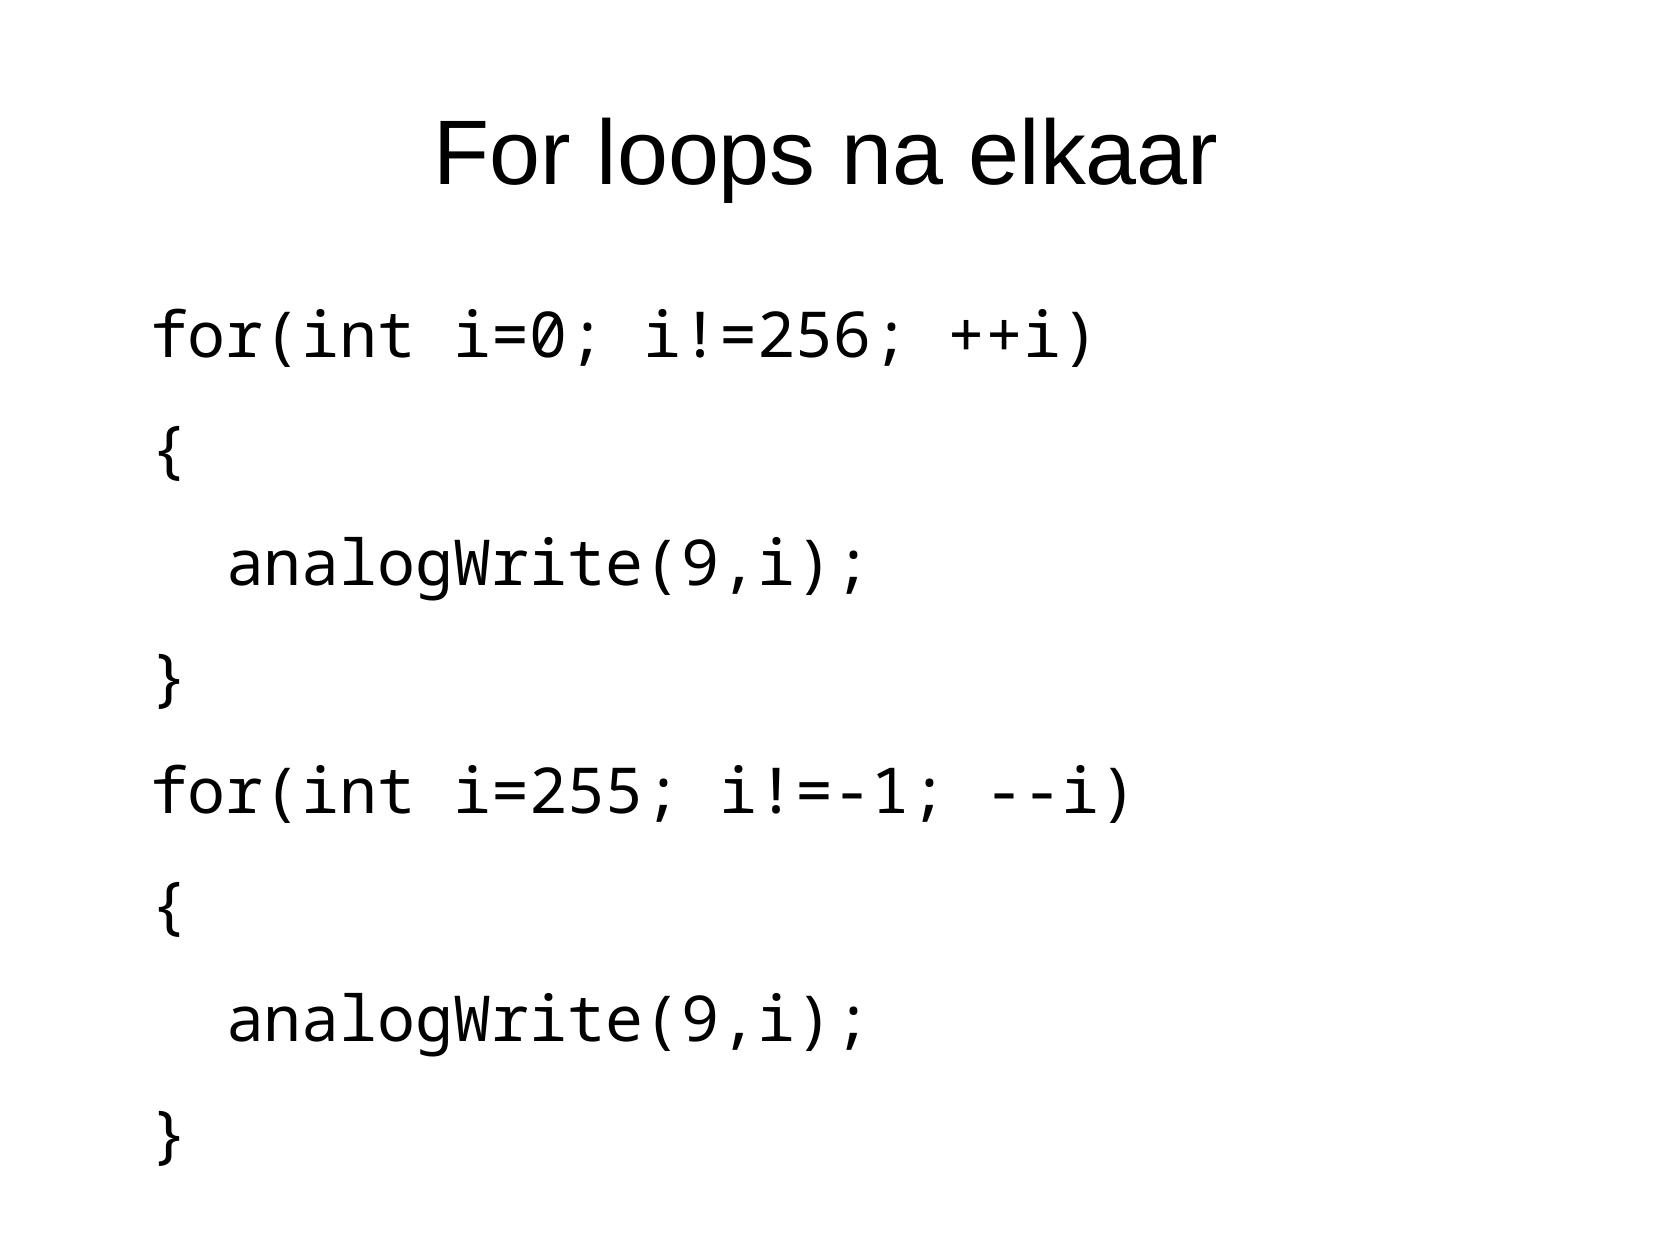

# For loops na elkaar
for(int i=0; i!=256; ++i)
{
 analogWrite(9,i);
}
for(int i=255; i!=-1; --i)
{
 analogWrite(9,i);
}